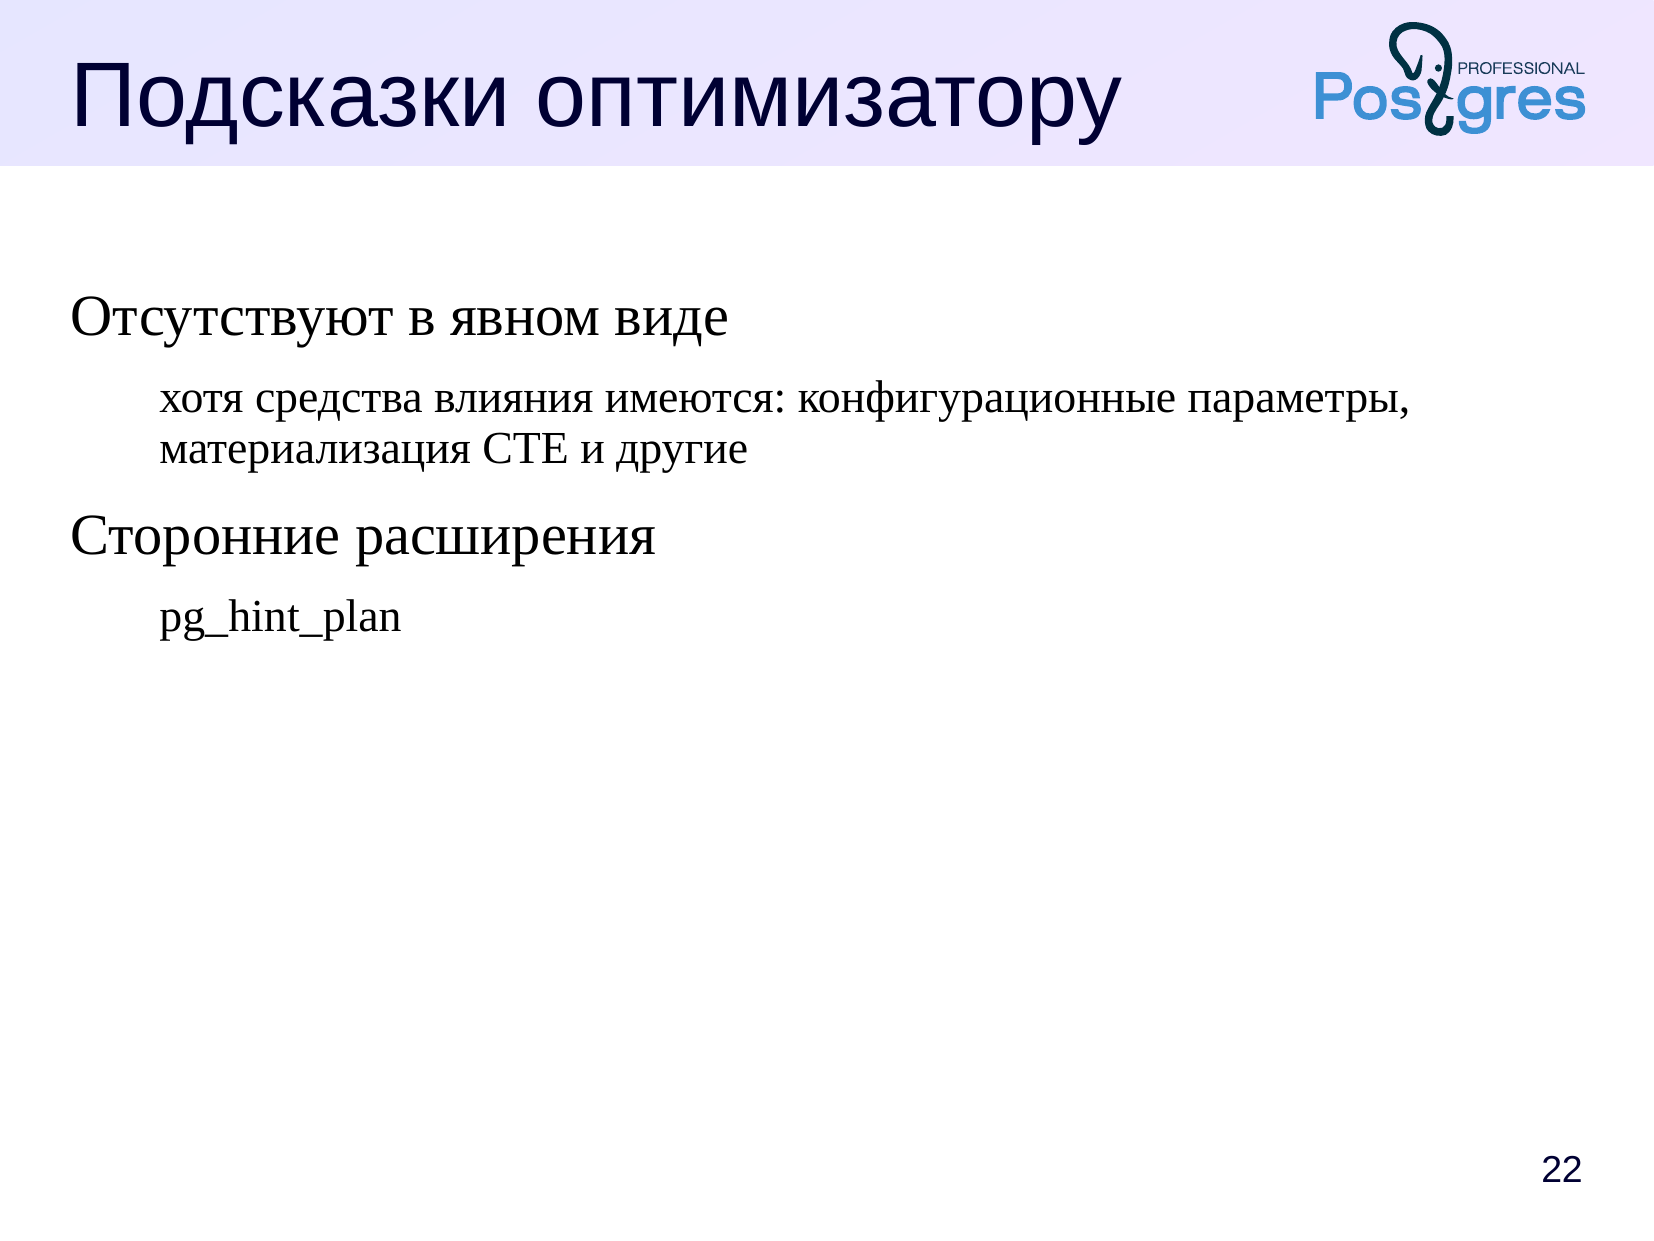

# Подсказки оптимизатору
Отсутствуют в явном виде
хотя средства влияния имеются: конфигурационные параметры, материализация CTE и другие
Сторонние расширения
pg_hint_plan